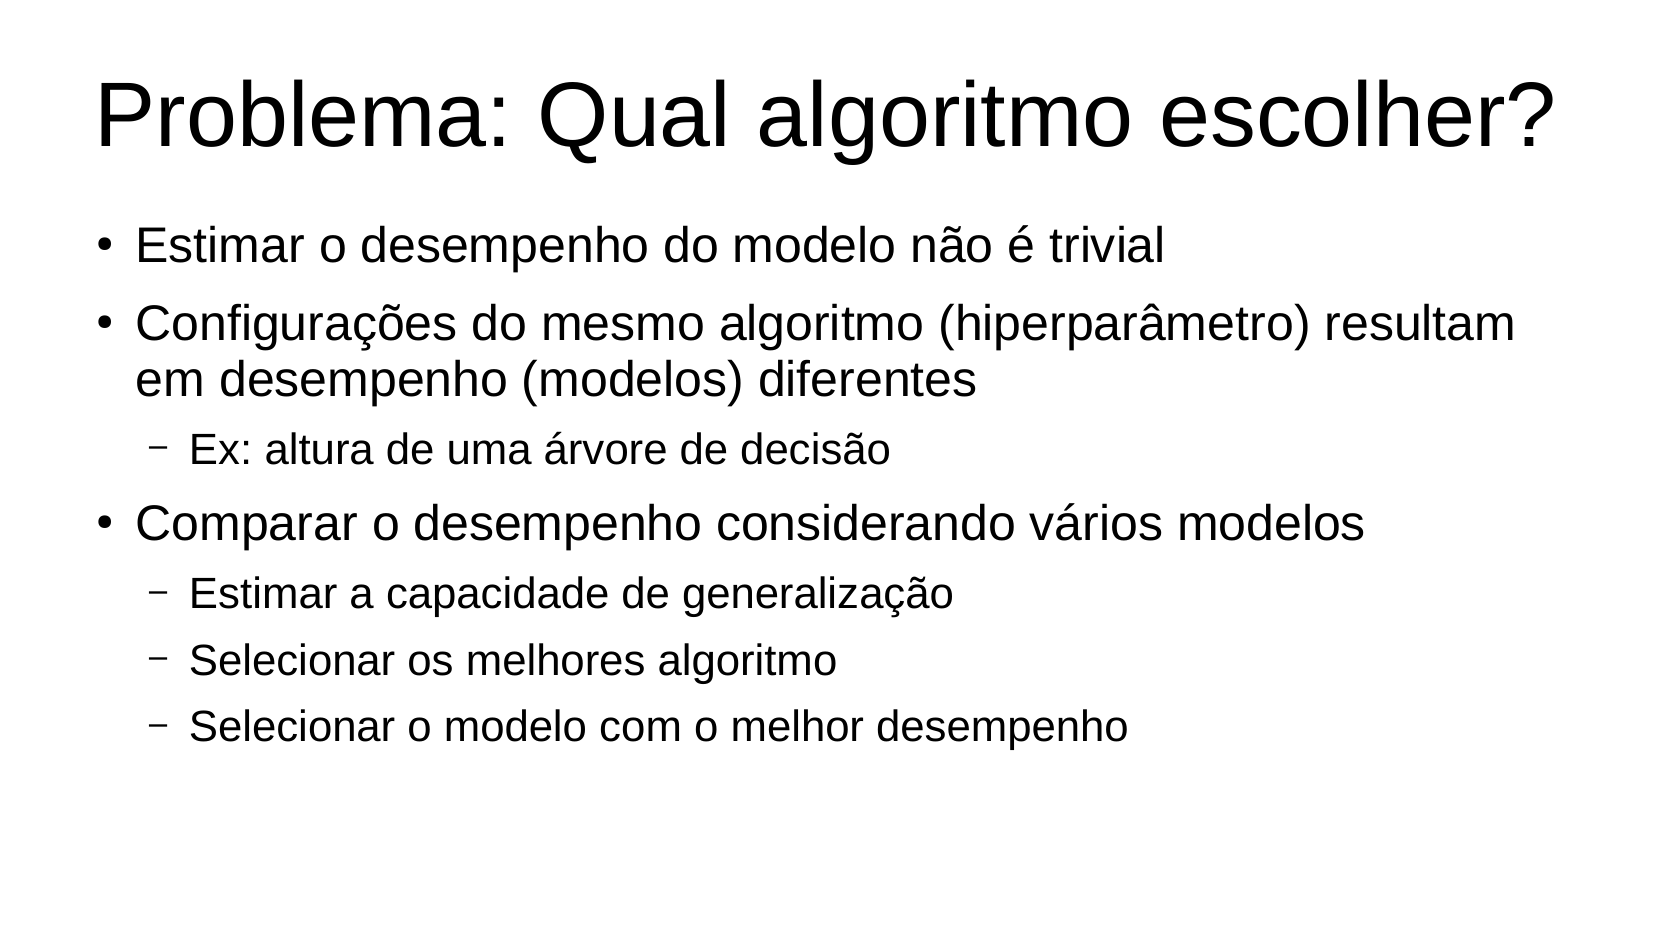

# Problema: Qual algoritmo escolher?
Estimar o desempenho do modelo não é trivial
Configurações do mesmo algoritmo (hiperparâmetro) resultam em desempenho (modelos) diferentes
Ex: altura de uma árvore de decisão
Comparar o desempenho considerando vários modelos
Estimar a capacidade de generalização
Selecionar os melhores algoritmo
Selecionar o modelo com o melhor desempenho